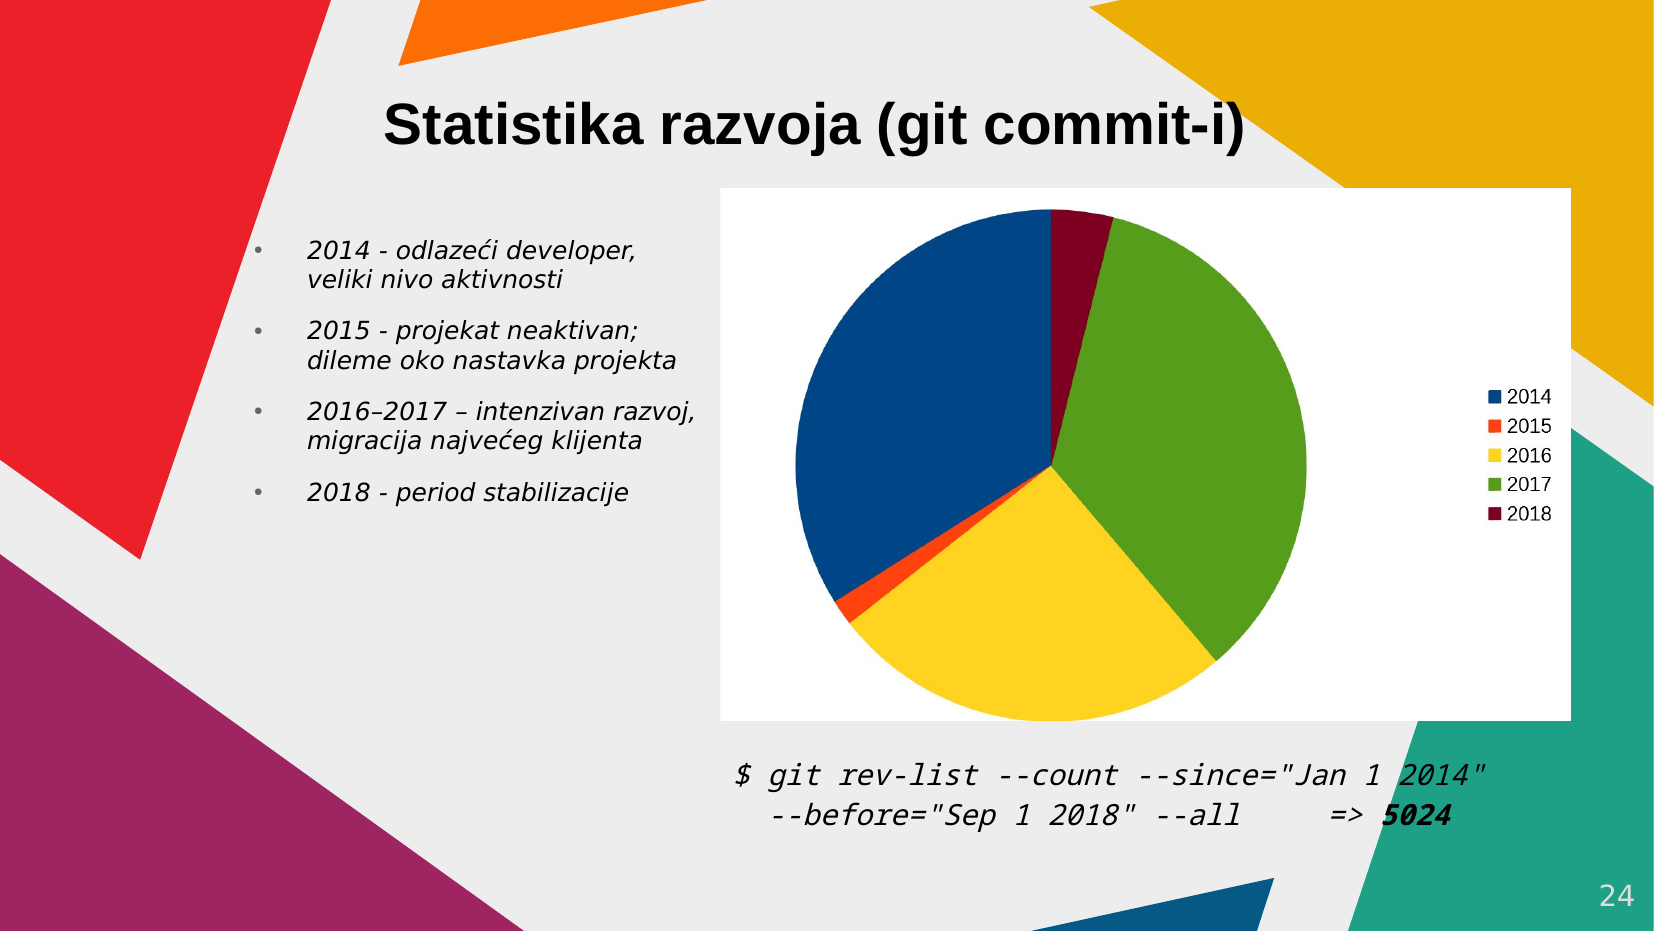

# Statistika razvoja (git commit-i)
2014 - odlazeći developer,
veliki nivo aktivnosti
2015 - projekat neaktivan;
dileme oko nastavka projekta
2016–2017 – intenzivan razvoj,
migracija najvećeg klijenta
2018 - period stabilizacije
$ git rev-list --count --since="Jan 1 2014"
 --before="Sep 1 2018" --all => 5024
24